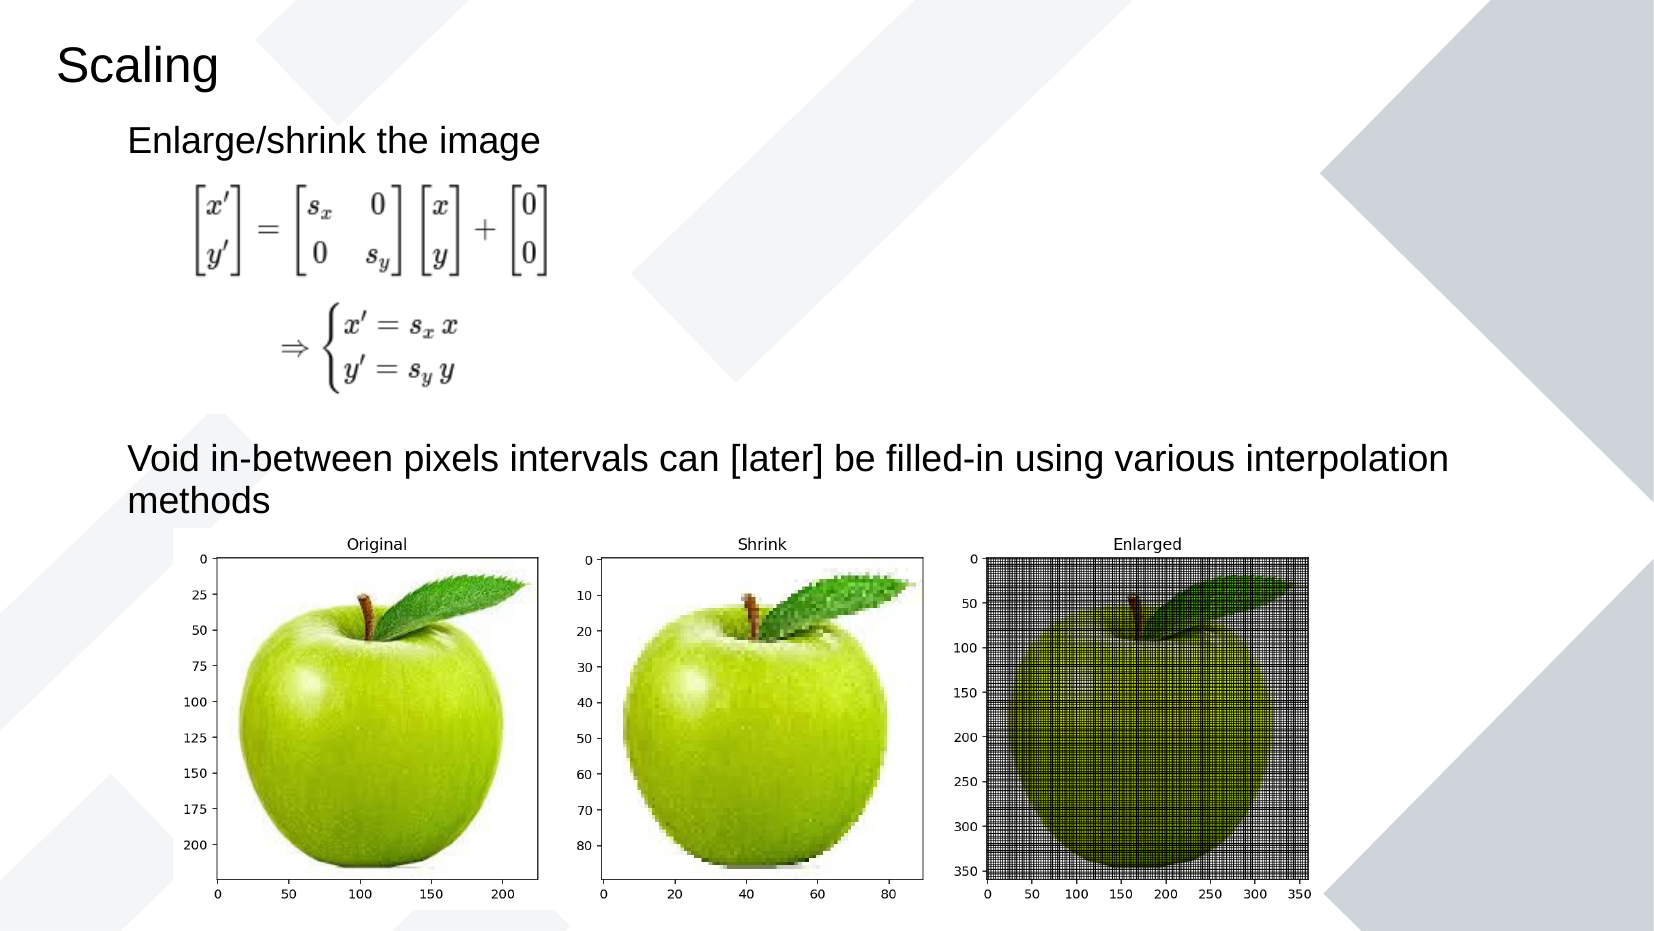

Scaling
Enlarge/shrink the image
Void in-between pixels intervals can [later] be filled-in using various interpolation methods